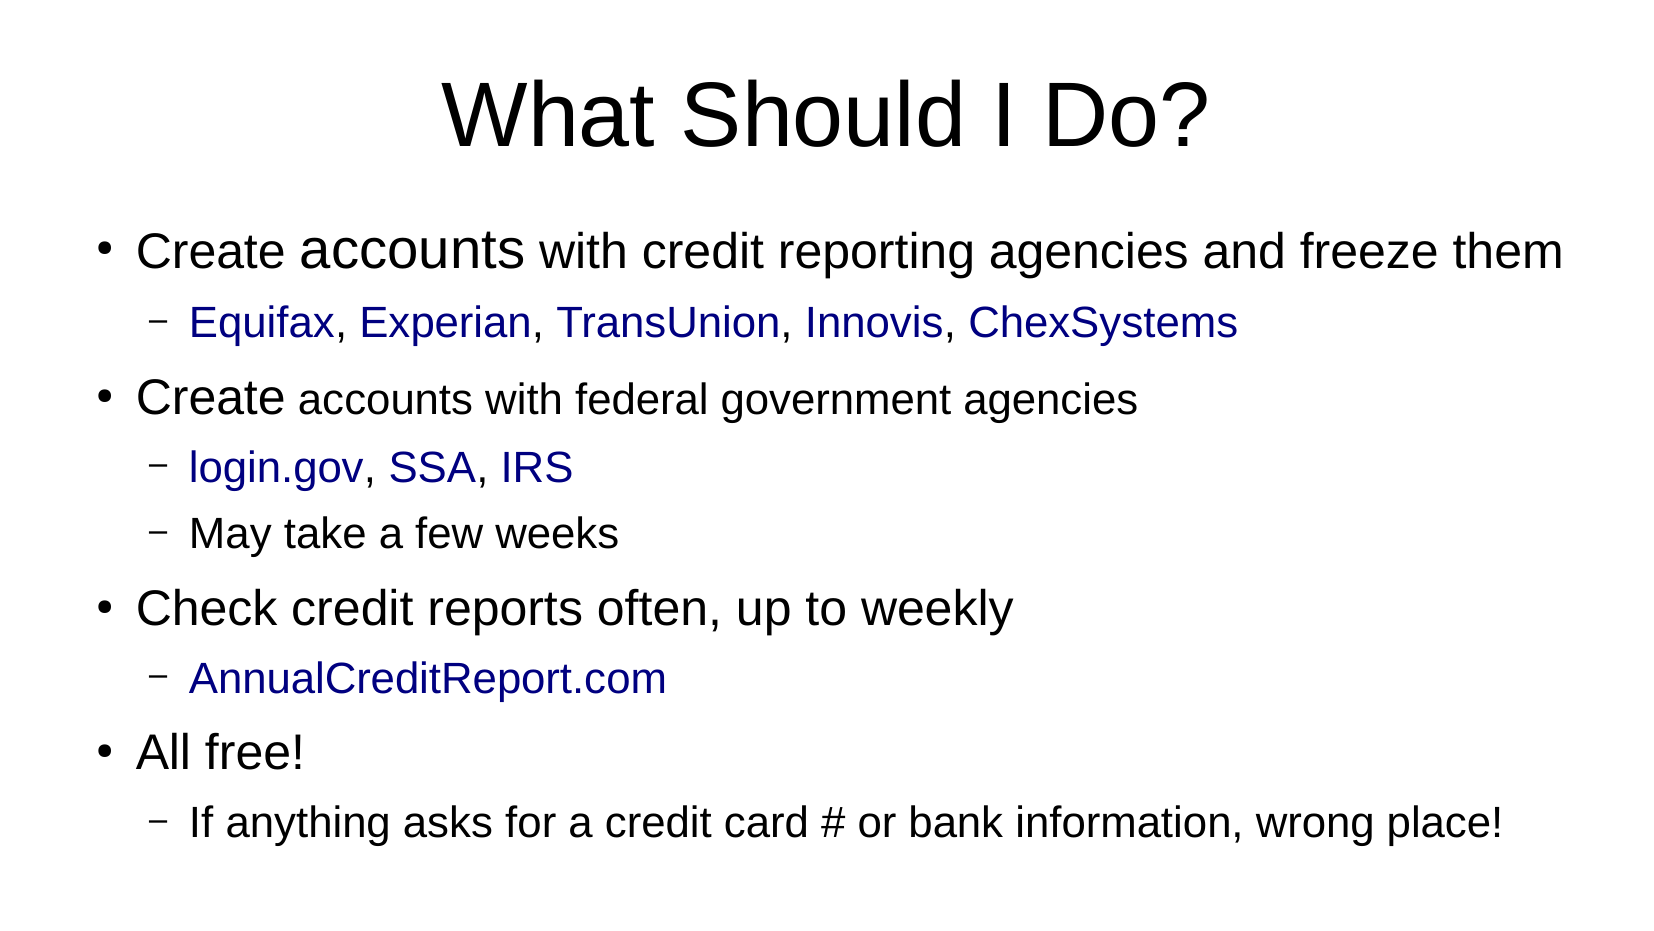

# What Should I Do?
Create accounts with credit reporting agencies and freeze them
Equifax, Experian, TransUnion, Innovis, ChexSystems
Create accounts with federal government agencies
login.gov, SSA, IRS
May take a few weeks
Check credit reports often, up to weekly
AnnualCreditReport.com
All free!
If anything asks for a credit card # or bank information, wrong place!